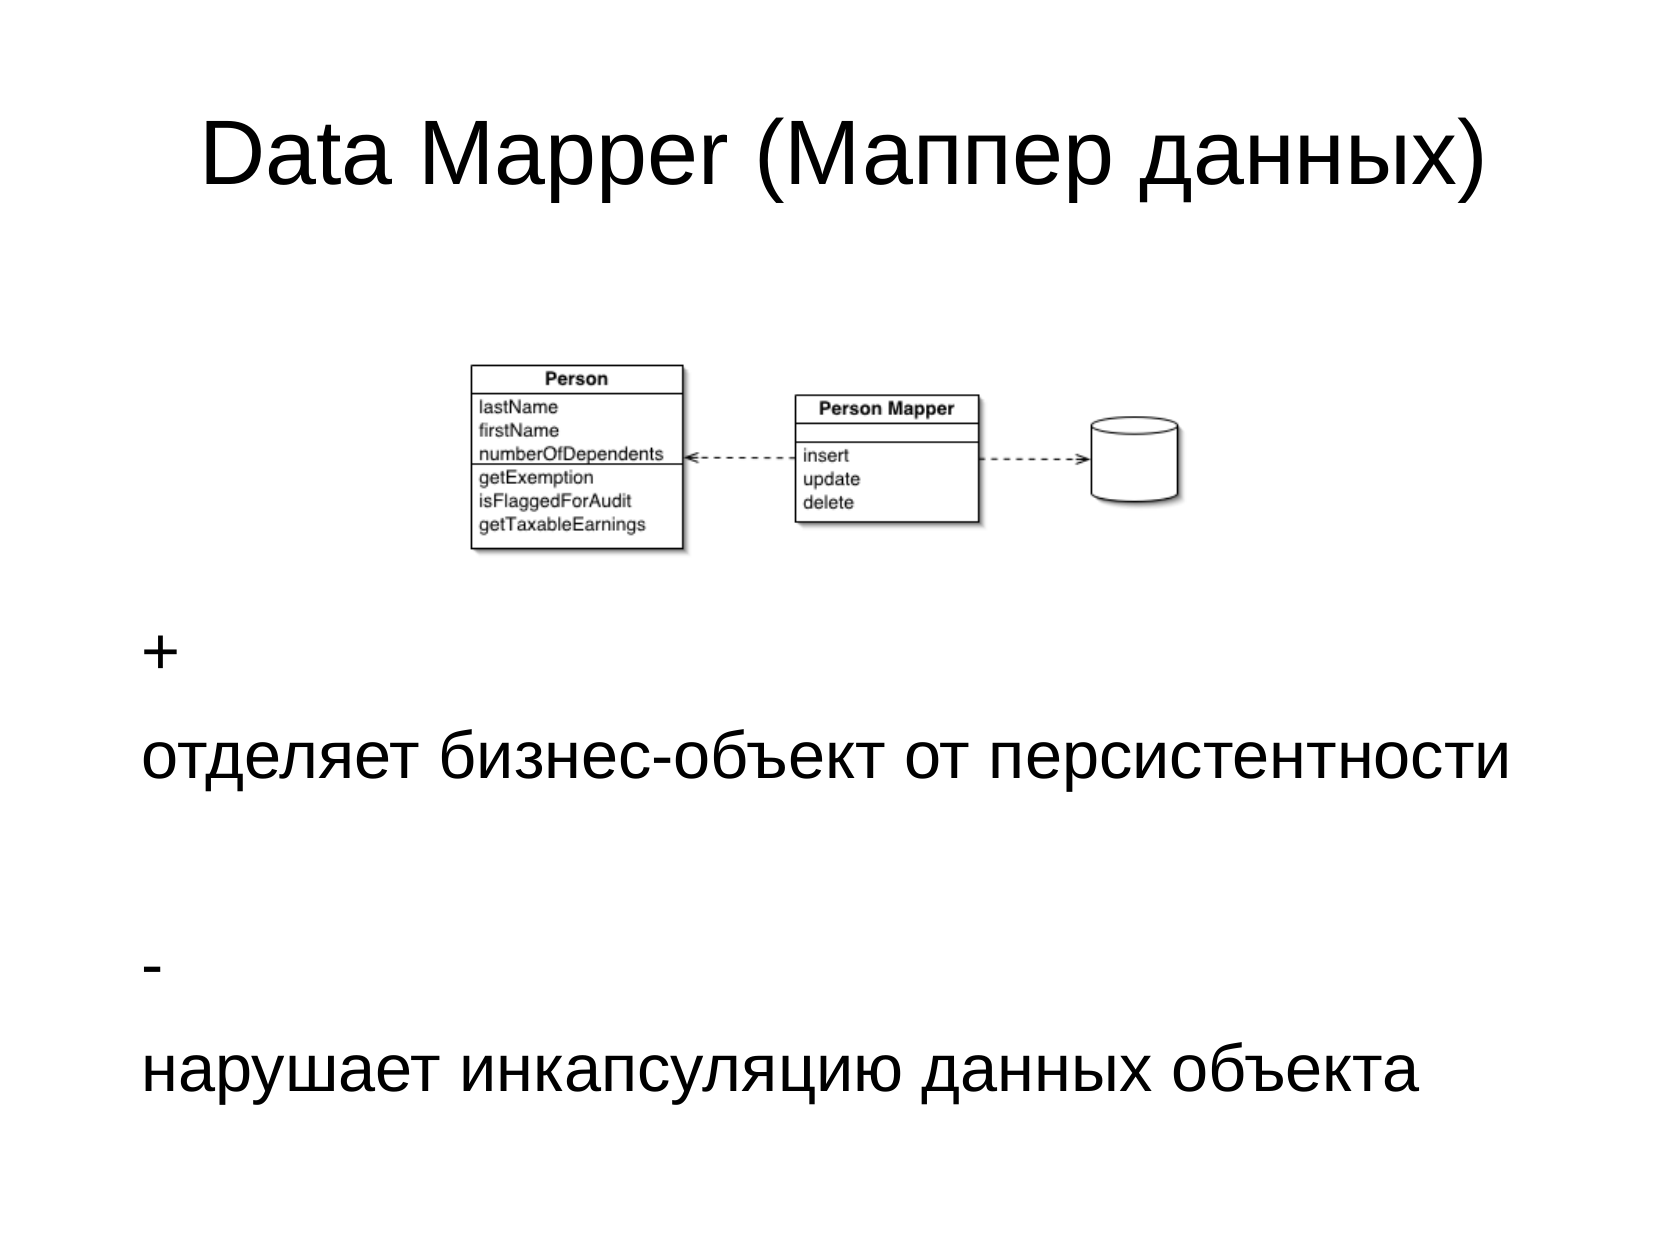

# Data Mapper (Маппер данных)
+
отделяет бизнес-объект от персистентности
-
нарушает инкапсуляцию данных объекта